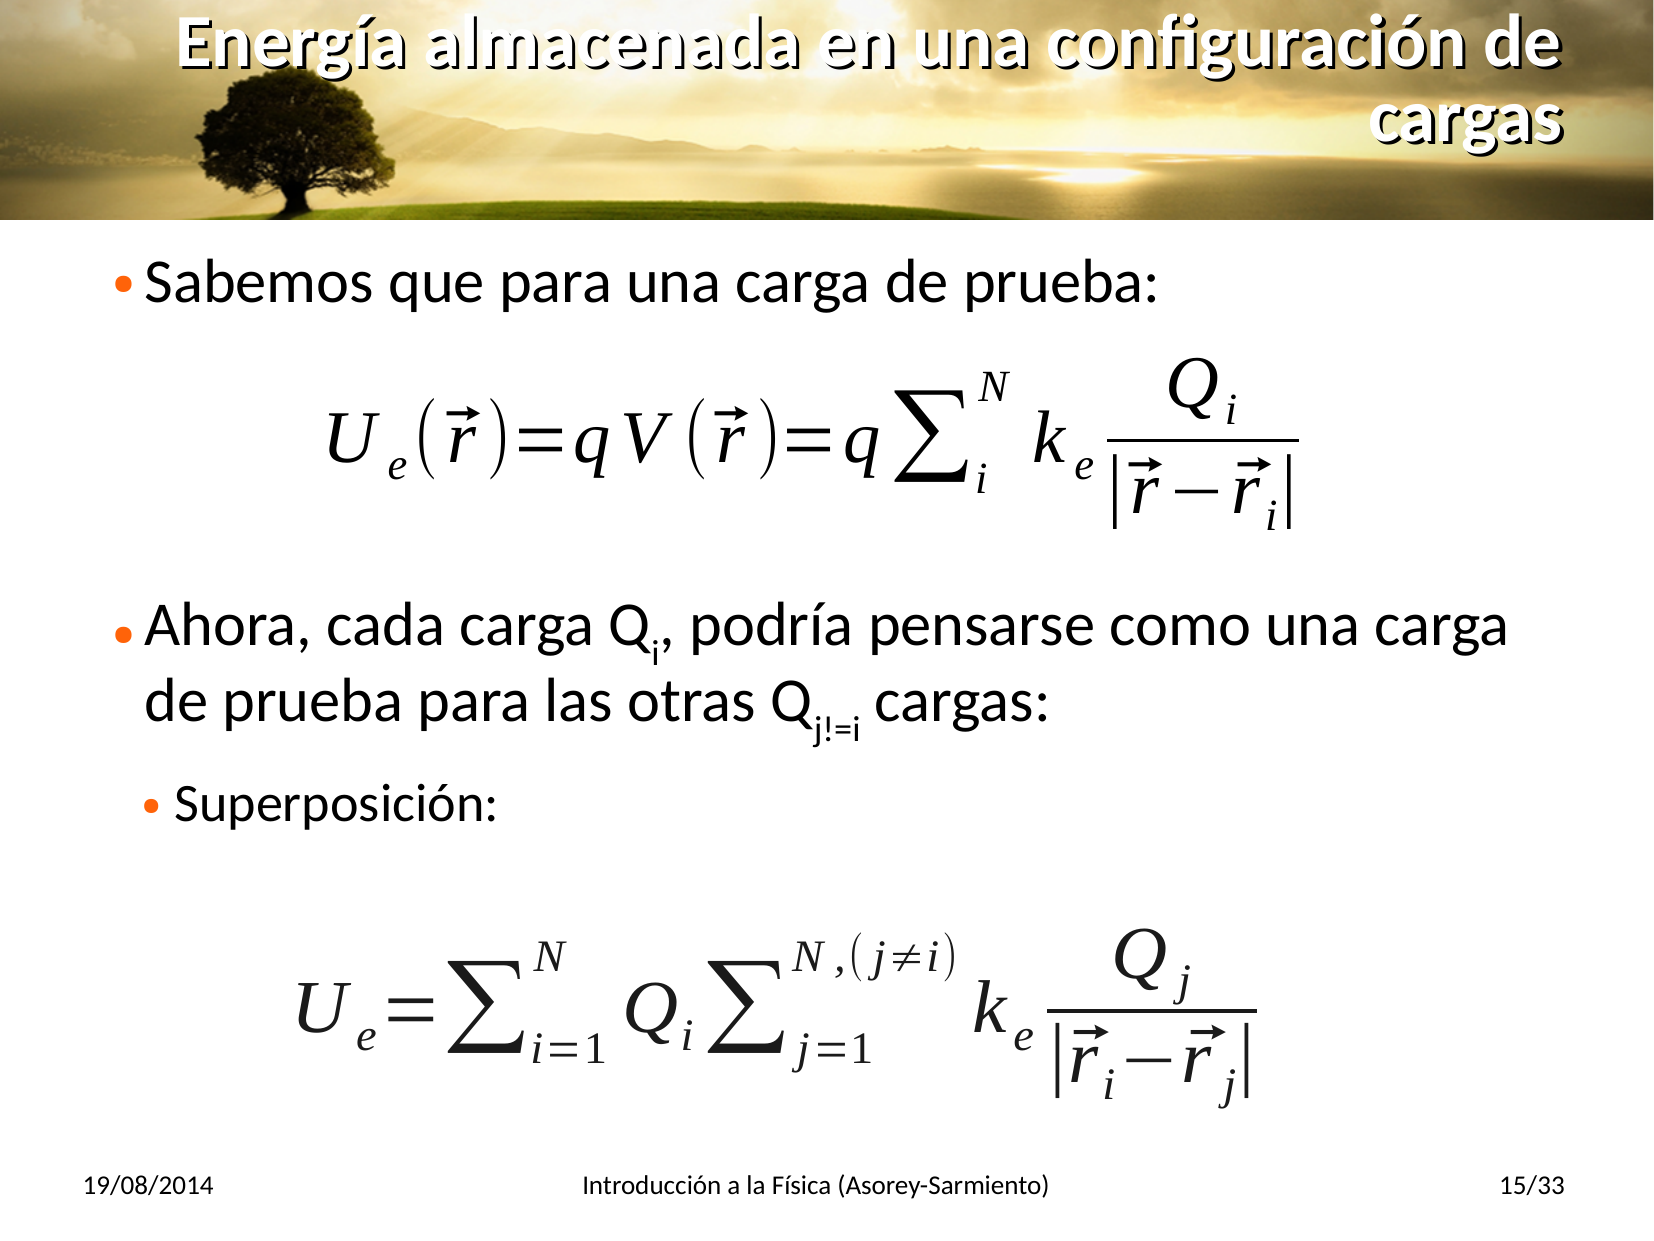

# Energía almacenada en una configuración de cargas
Sabemos que para una carga de prueba:
Ahora, cada carga Qi, podría pensarse como una carga de prueba para las otras Qj!=i cargas:
Superposición:
19/08/2014
Introducción a la Física (Asorey-Sarmiento)
15